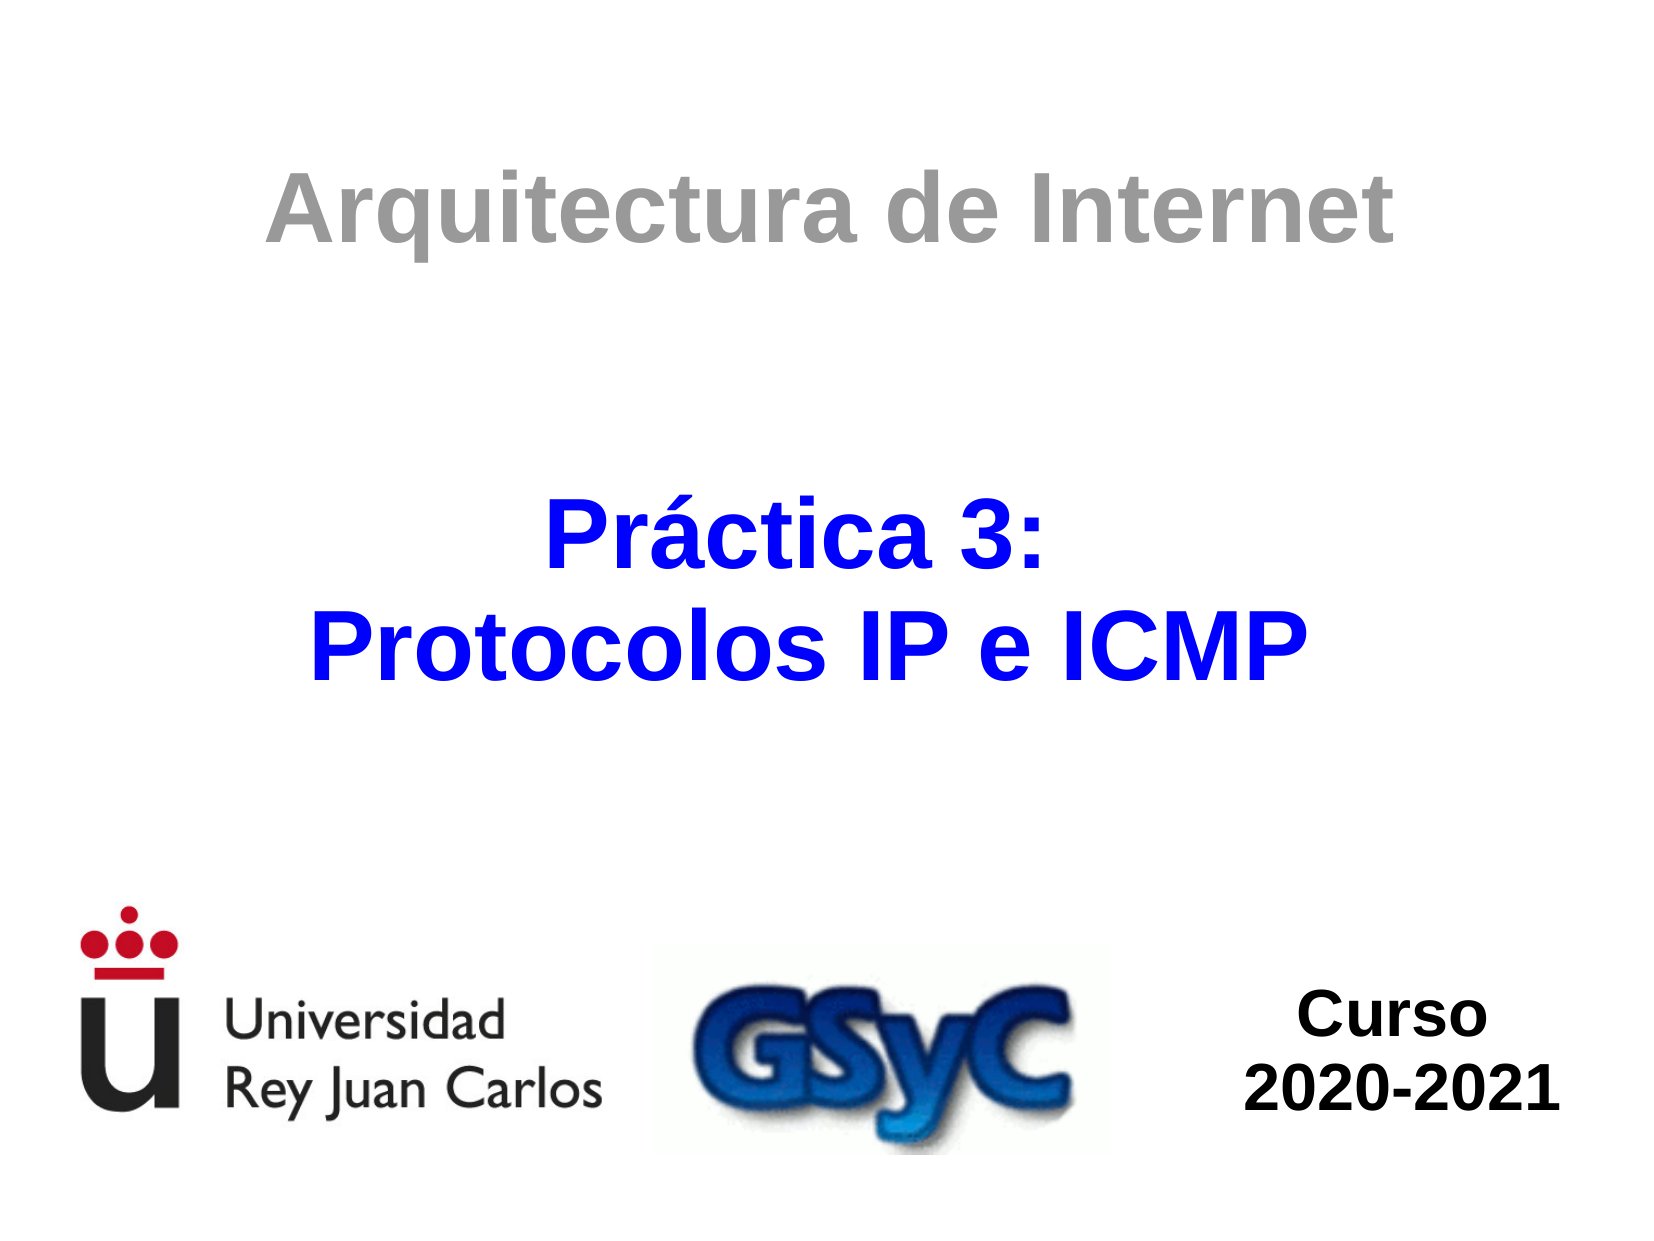

Arquitectura de Internet
# Práctica 3: Protocolos IP e ICMP
Curso
2020-2021